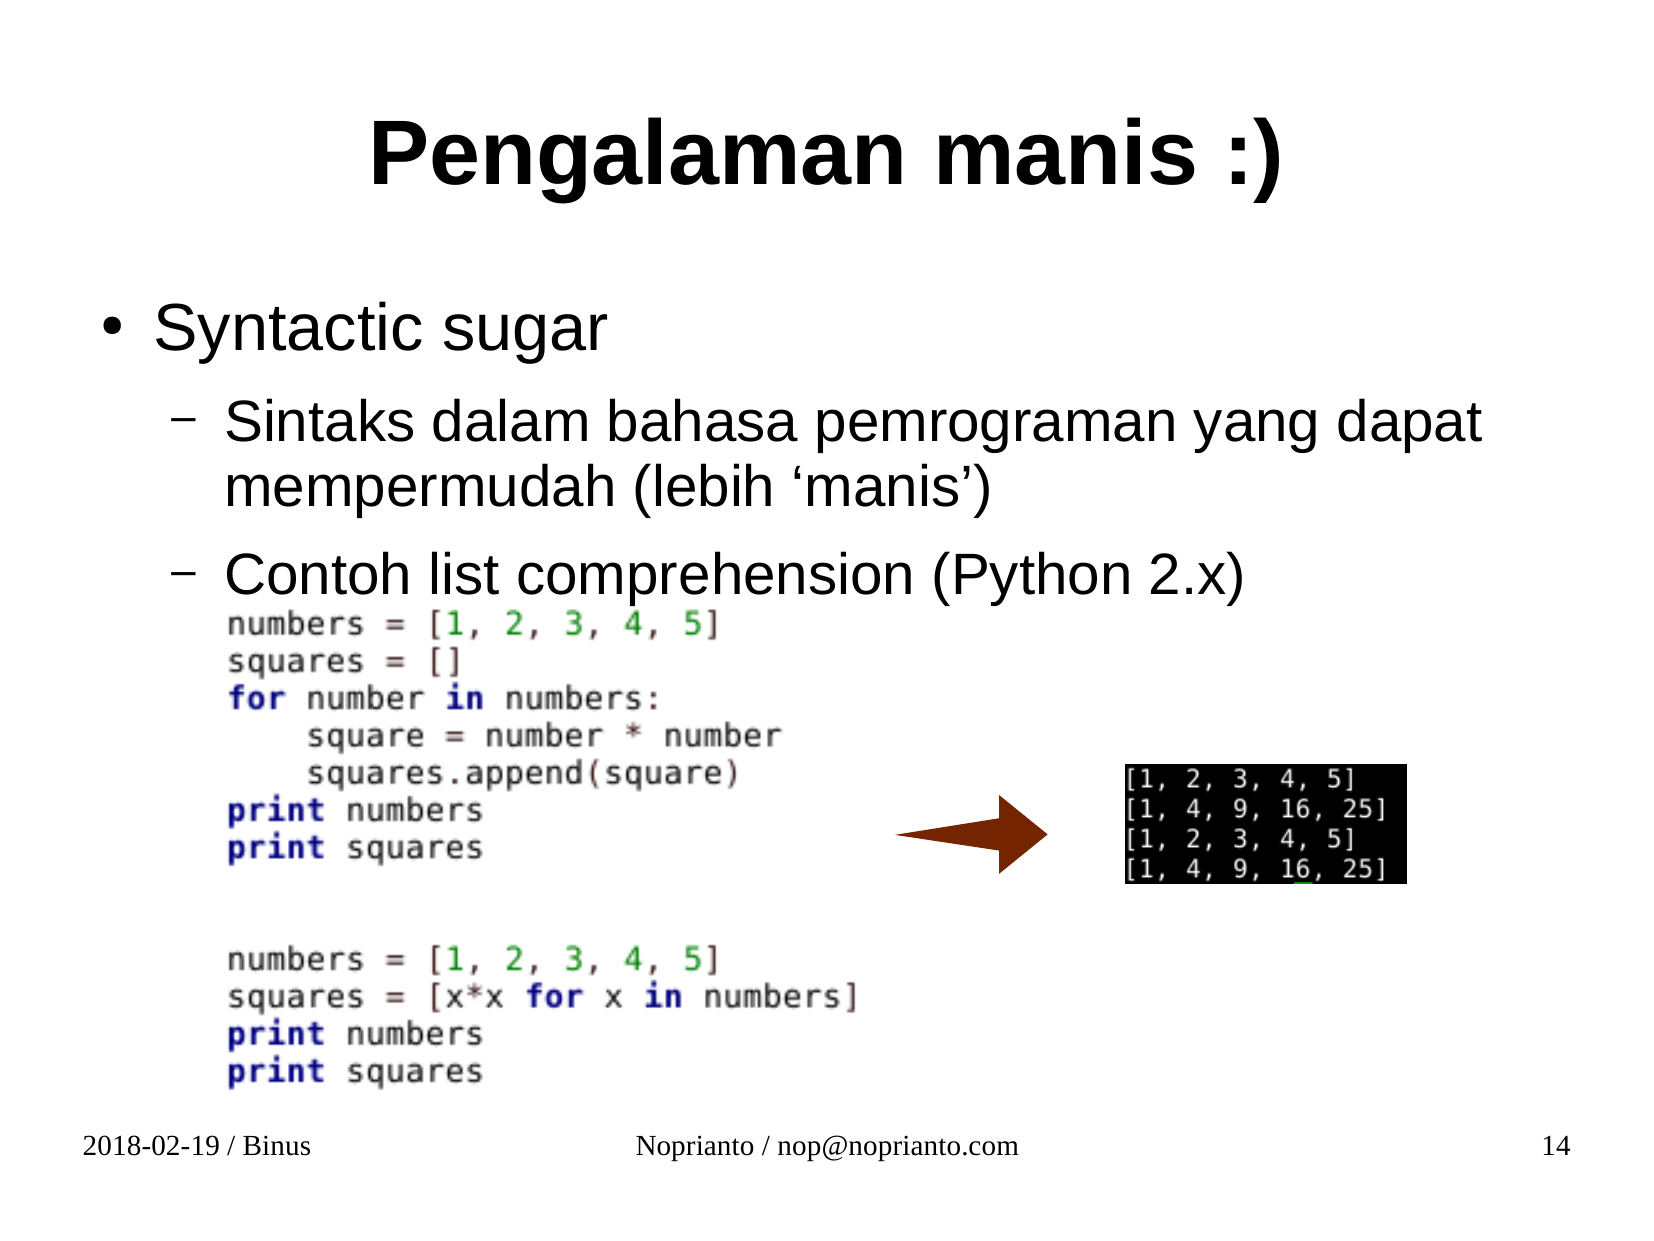

# Pengalaman manis :)
Syntactic sugar
Sintaks dalam bahasa pemrograman yang dapat mempermudah (lebih ‘manis’)
Contoh list comprehension (Python 2.x)
2018-02-19 / Binus
Noprianto / nop@noprianto.com
14